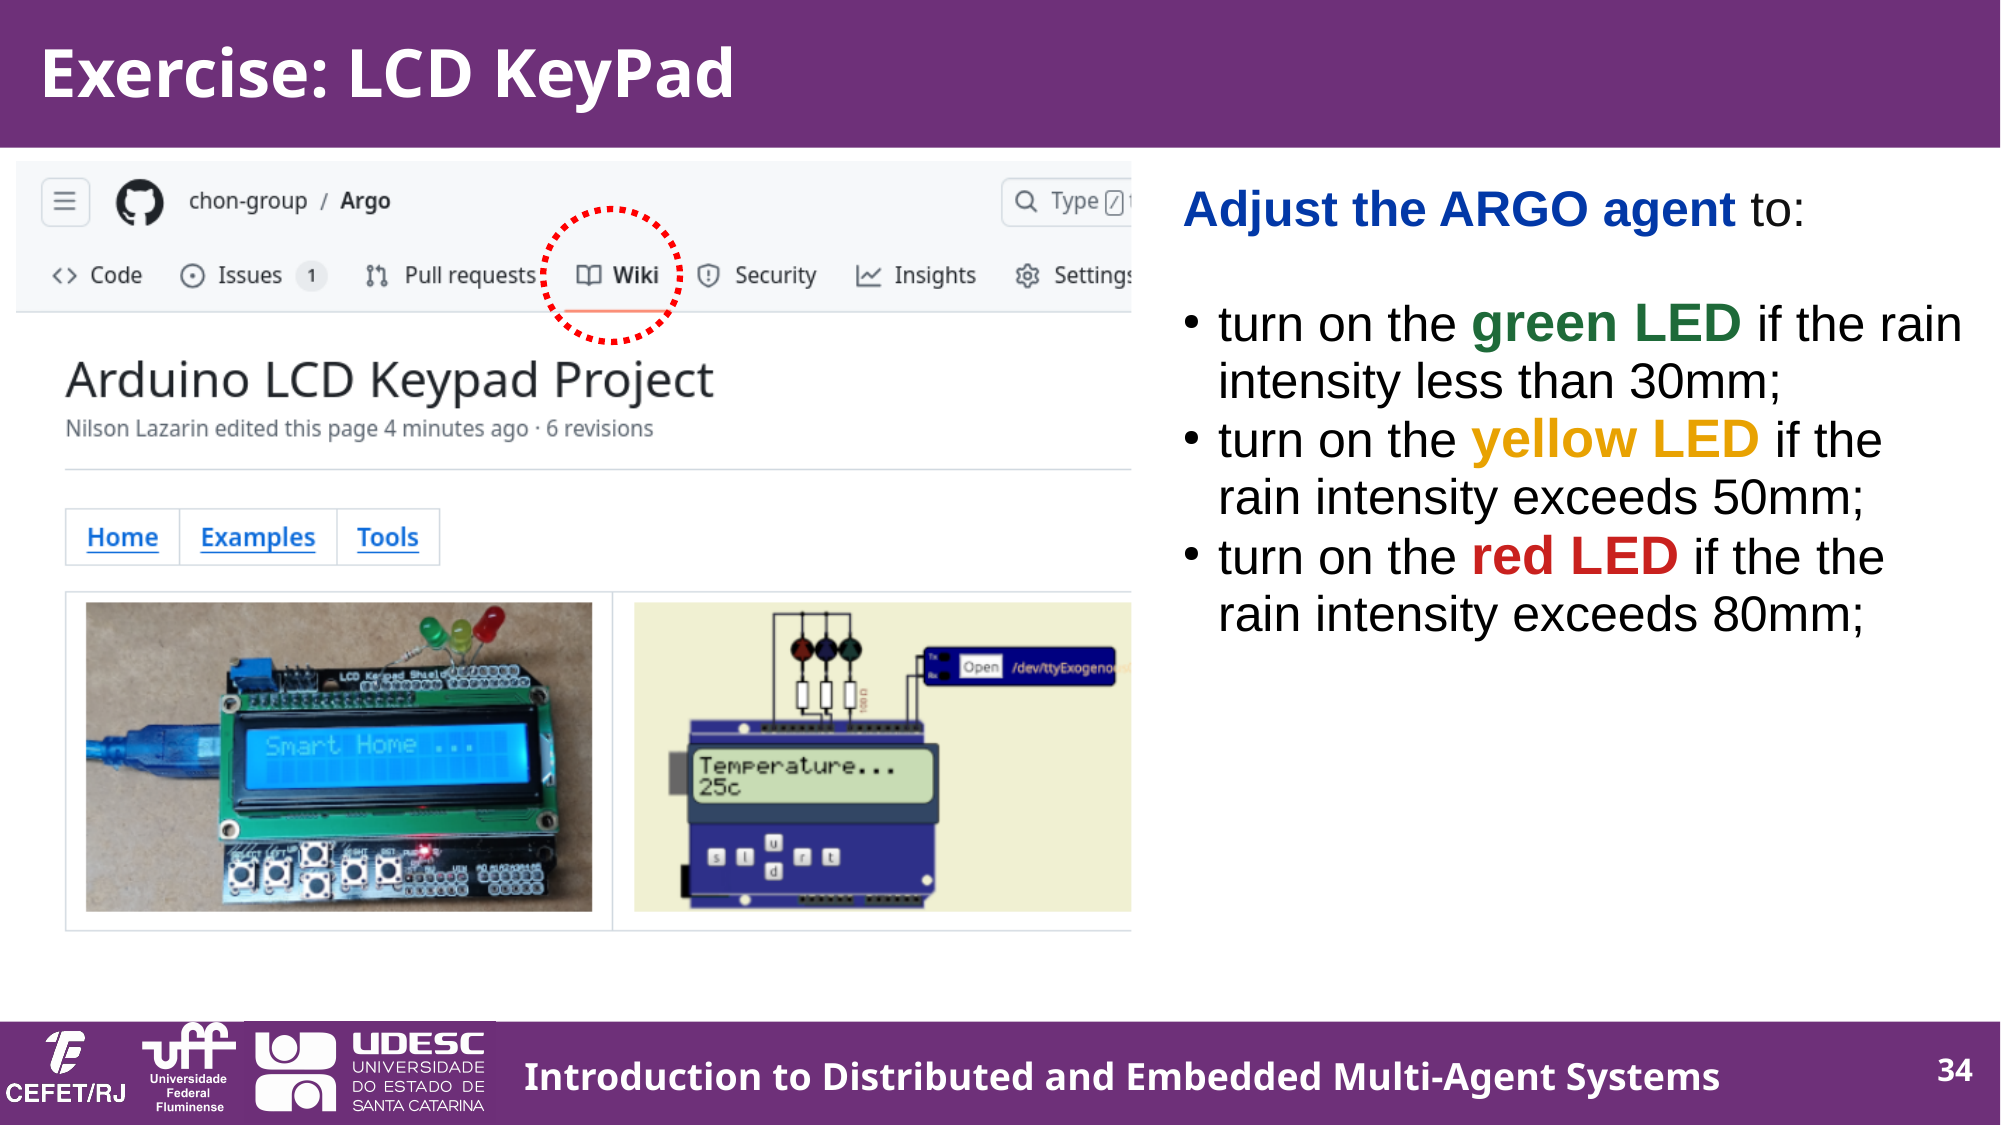

Exercise: LCD KeyPad
Adjust the ARGO agent to:
turn on the green LED if the rain intensity less than 30mm;
turn on the yellow LED if the rain intensity exceeds 50mm;
turn on the red LED if the the rain intensity exceeds 80mm;